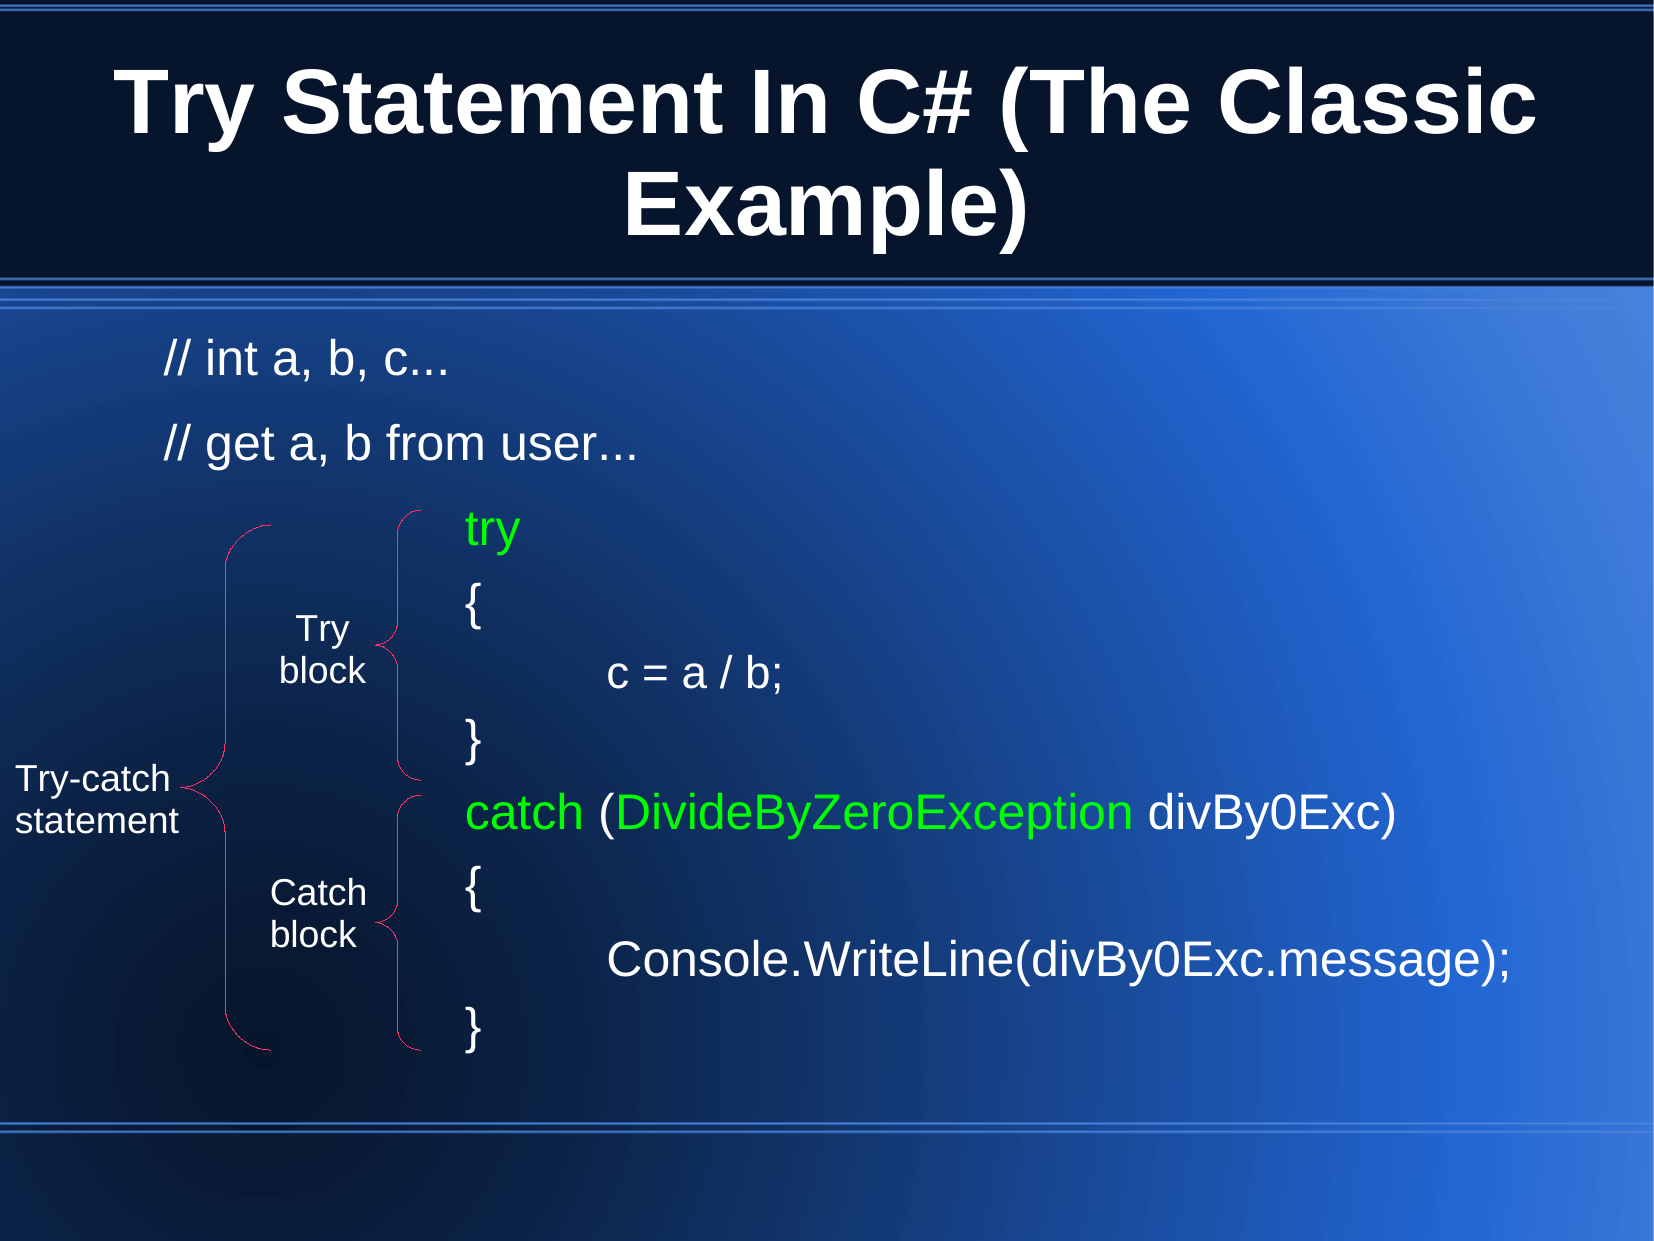

# Try Statement In C# (The Classic Example)
// int a, b, c...
// get a, b from user...
try
{
c = a / b;
}
catch (DivideByZeroException divBy0Exc)
{
Console.WriteLine(divBy0Exc.message);
}
Try block
Try-catch statement
Catch block